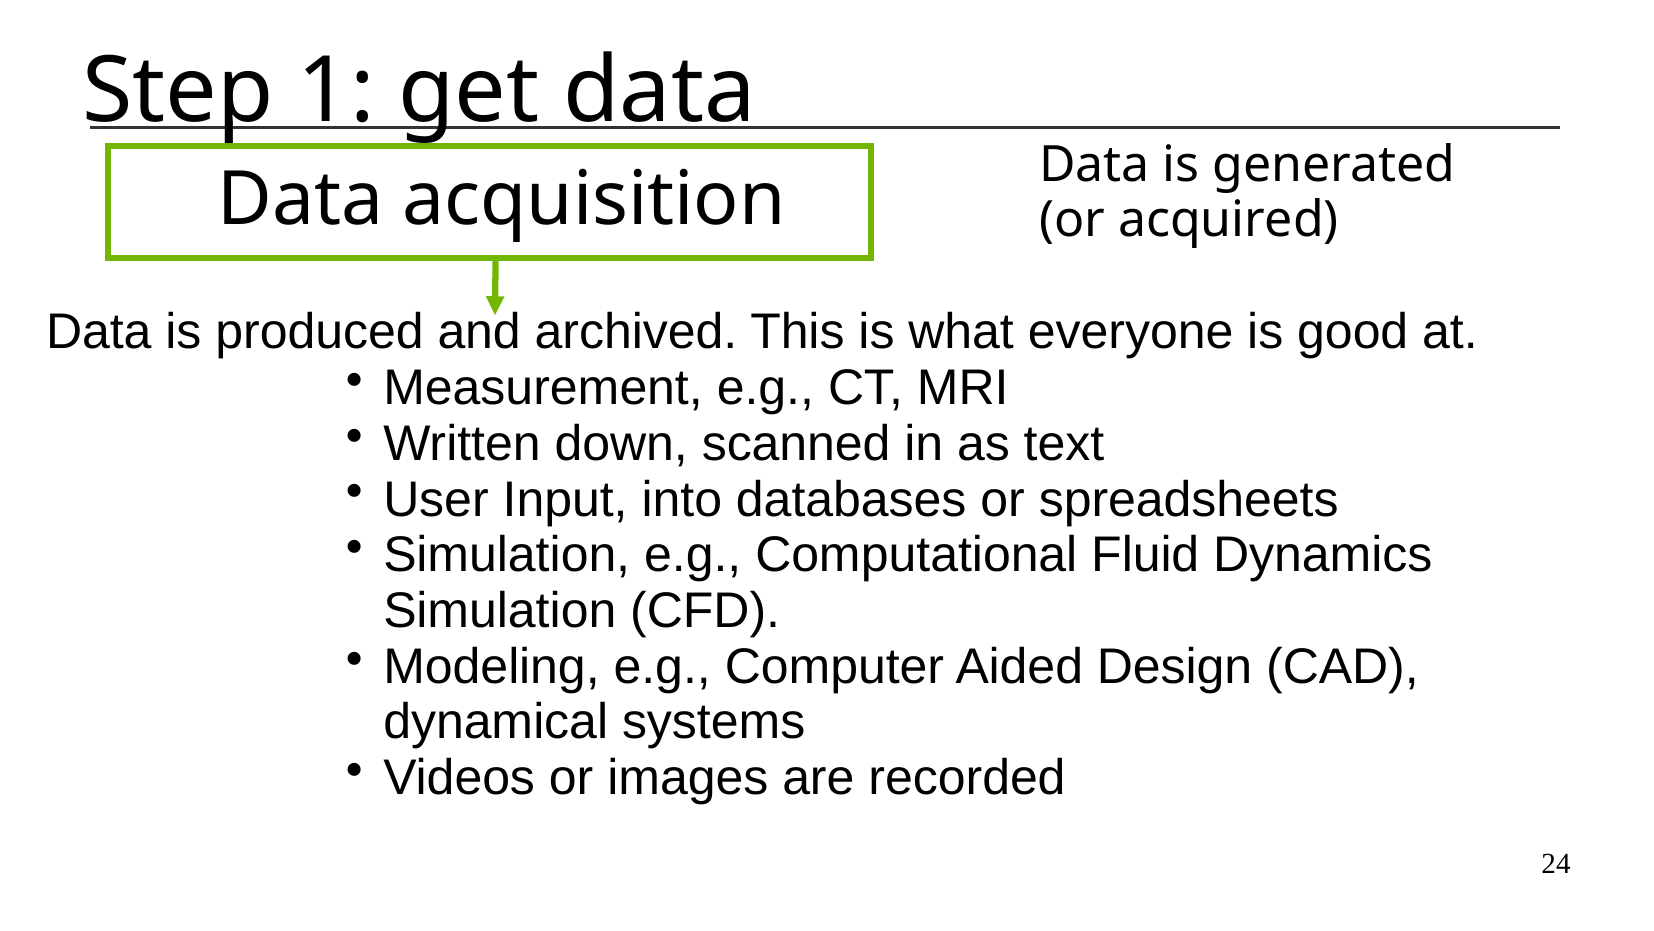

# Step 1: get data
Data is generated
(or acquired)
Data acquisition
Data is produced and archived. This is what everyone is good at.
Measurement, e.g., CT, MRI
Written down, scanned in as text
User Input, into databases or spreadsheets
Simulation, e.g., Computational Fluid Dynamics Simulation (CFD).
Modeling, e.g., Computer Aided Design (CAD), dynamical systems
Videos or images are recorded
24